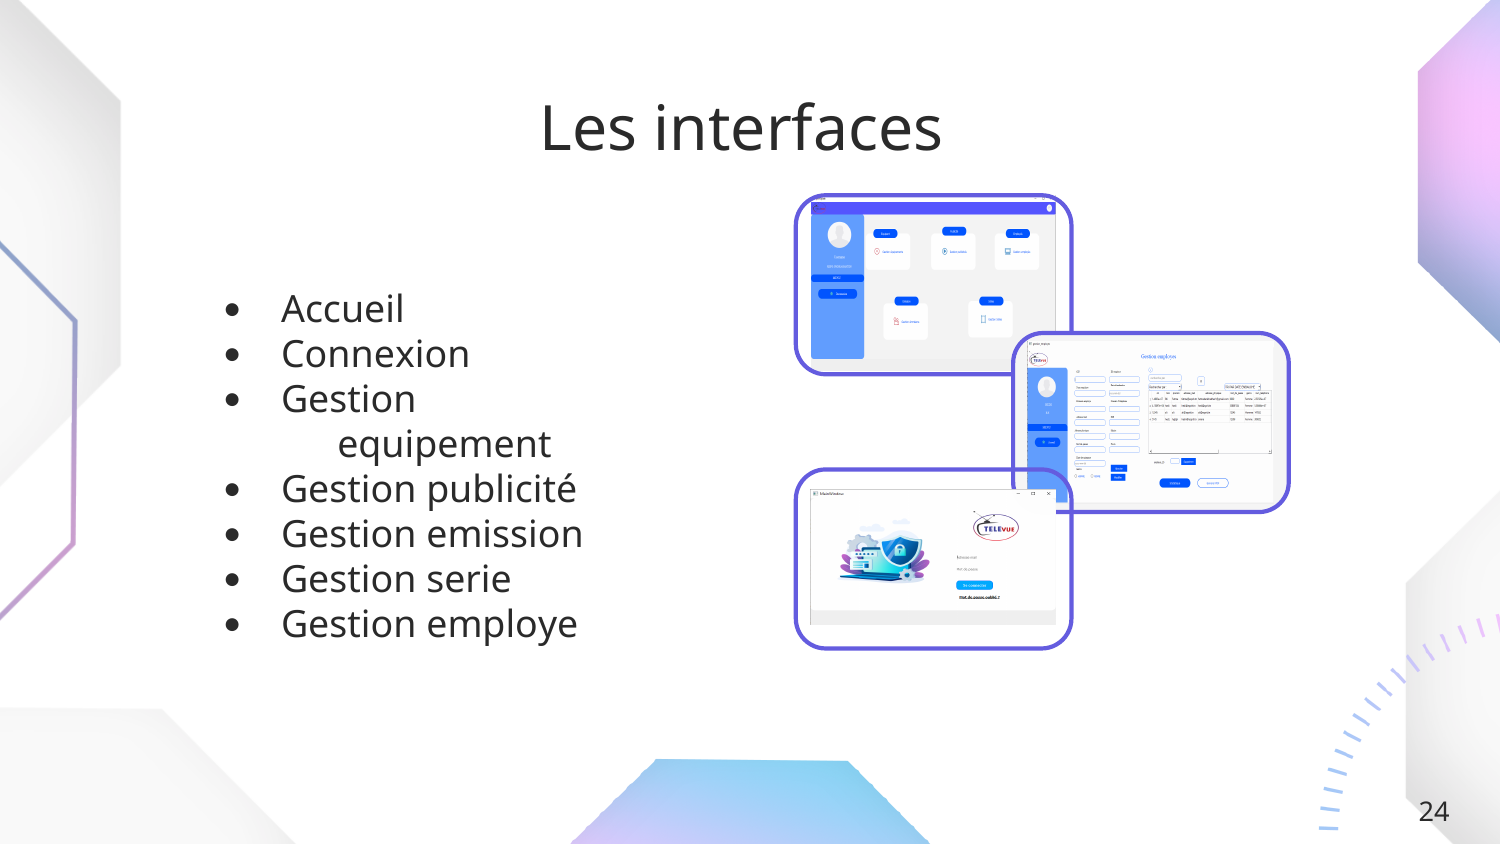

# Les interfaces
Accueil
Connexion
Gestion equipement
Gestion publicité
Gestion emission
Gestion serie
Gestion employe